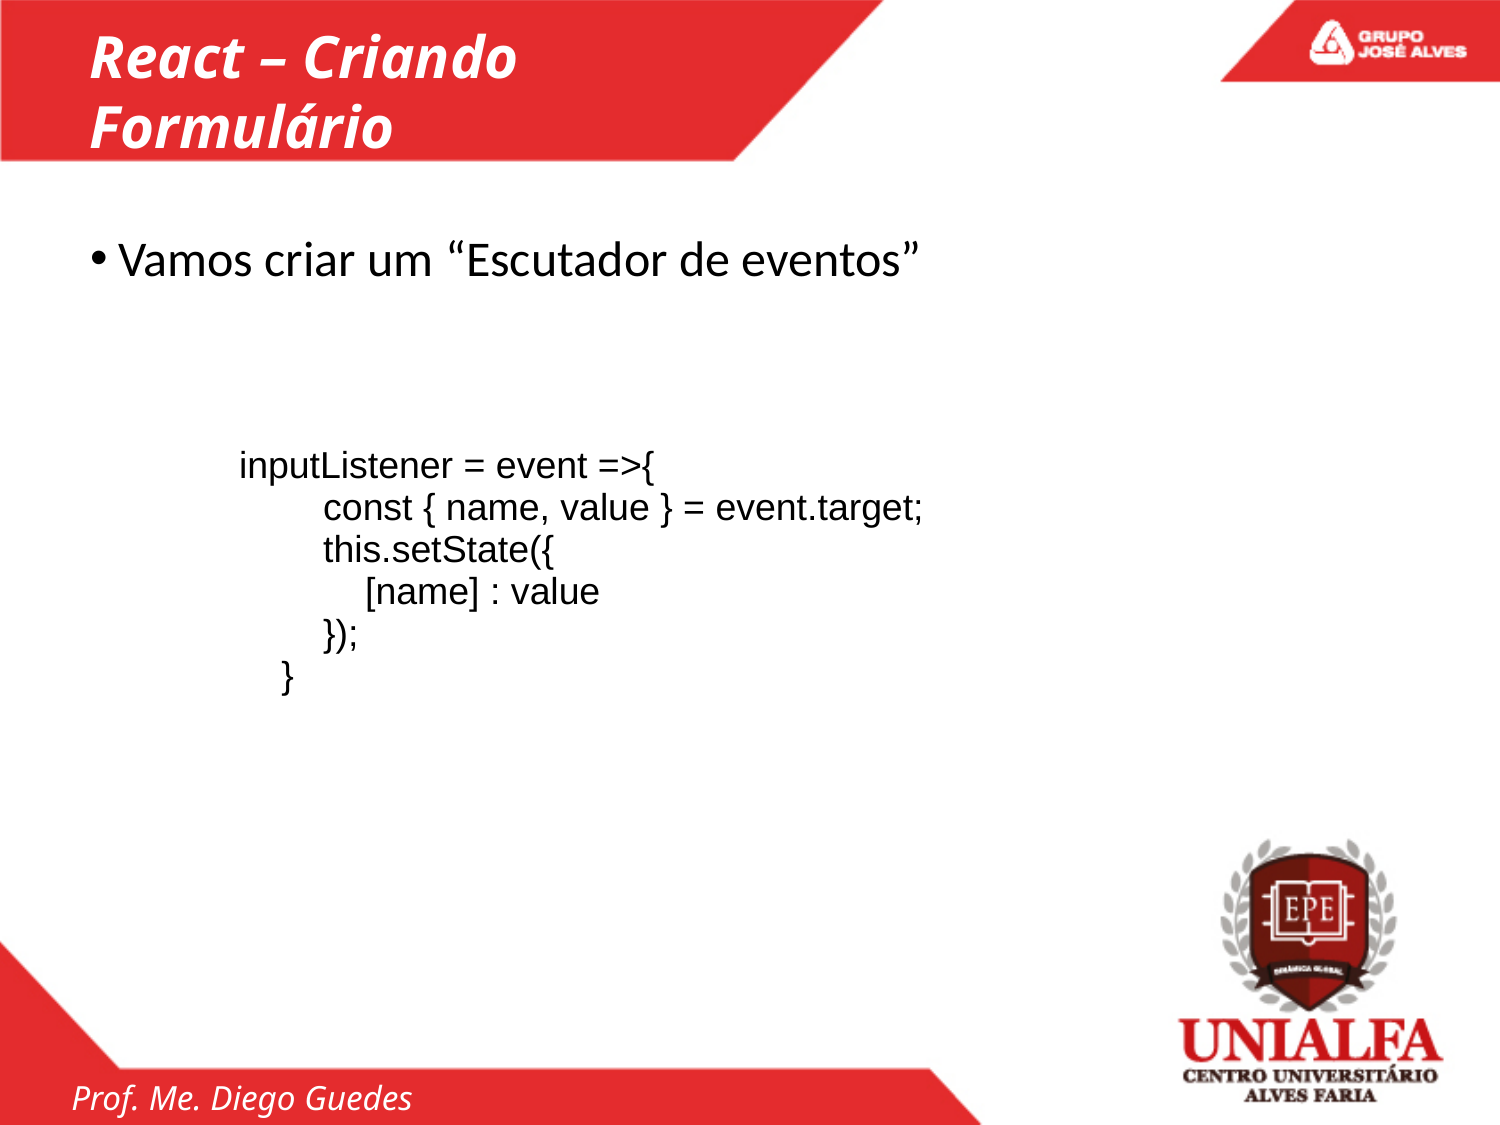

React – Criando Formulário
# Vamos criar um “Escutador de eventos”
inputListener = event =>{
 const { name, value } = event.target;
 this.setState({
 [name] : value
 });
 }
Prof. Me. Diego Guedes